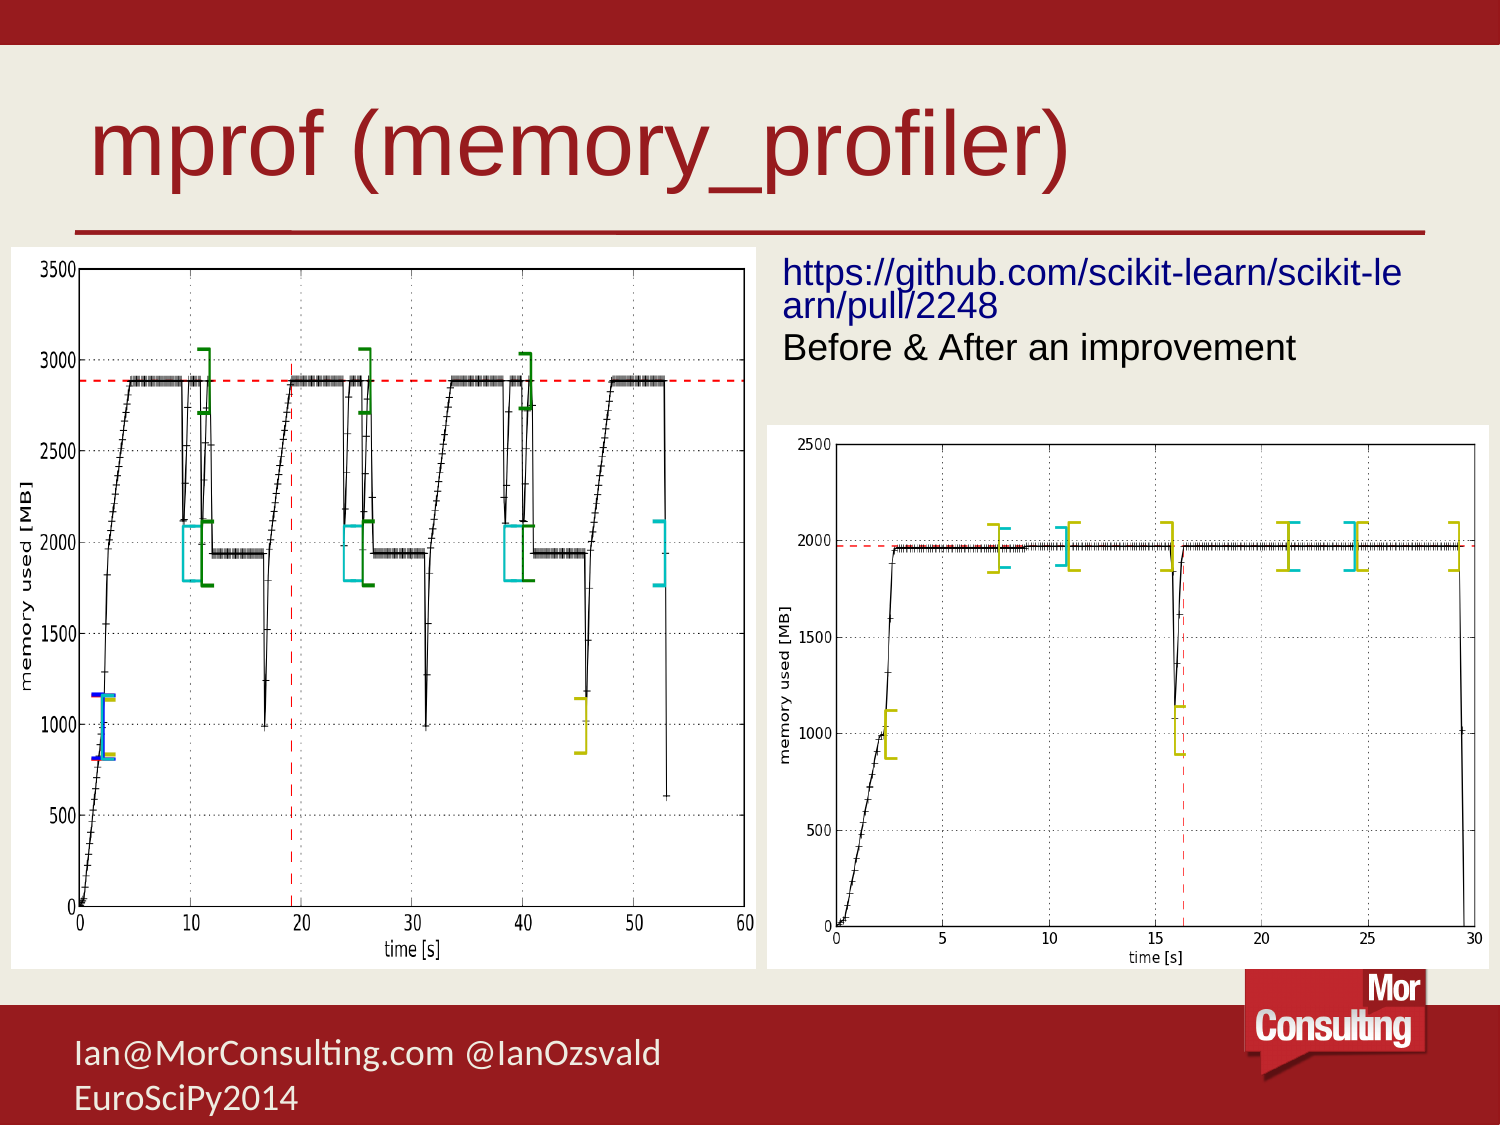

mprof (memory_profiler)
https://github.com/scikit-learn/scikit-learn/pull/2248
Before & After an improvement